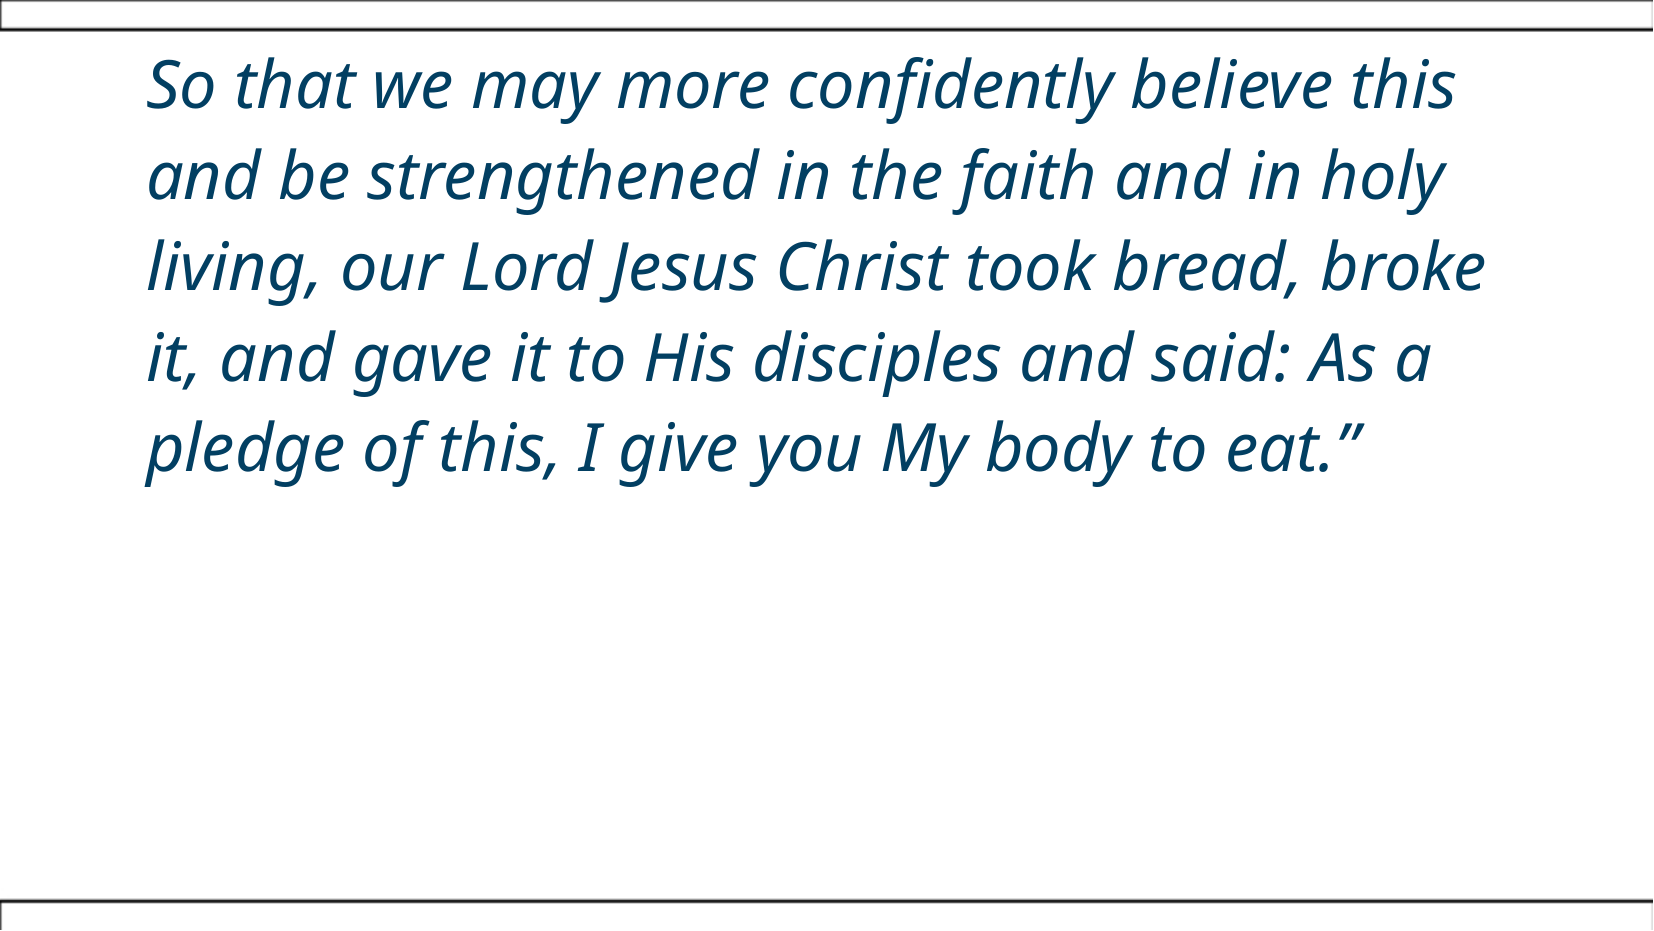

So that we may more confidently believe this
 and be strengthened in the faith and in holy
 living, our Lord Jesus Christ took bread, broke
 it, and gave it to His disciples and said: As a
 pledge of this, I give you My body to eat.”